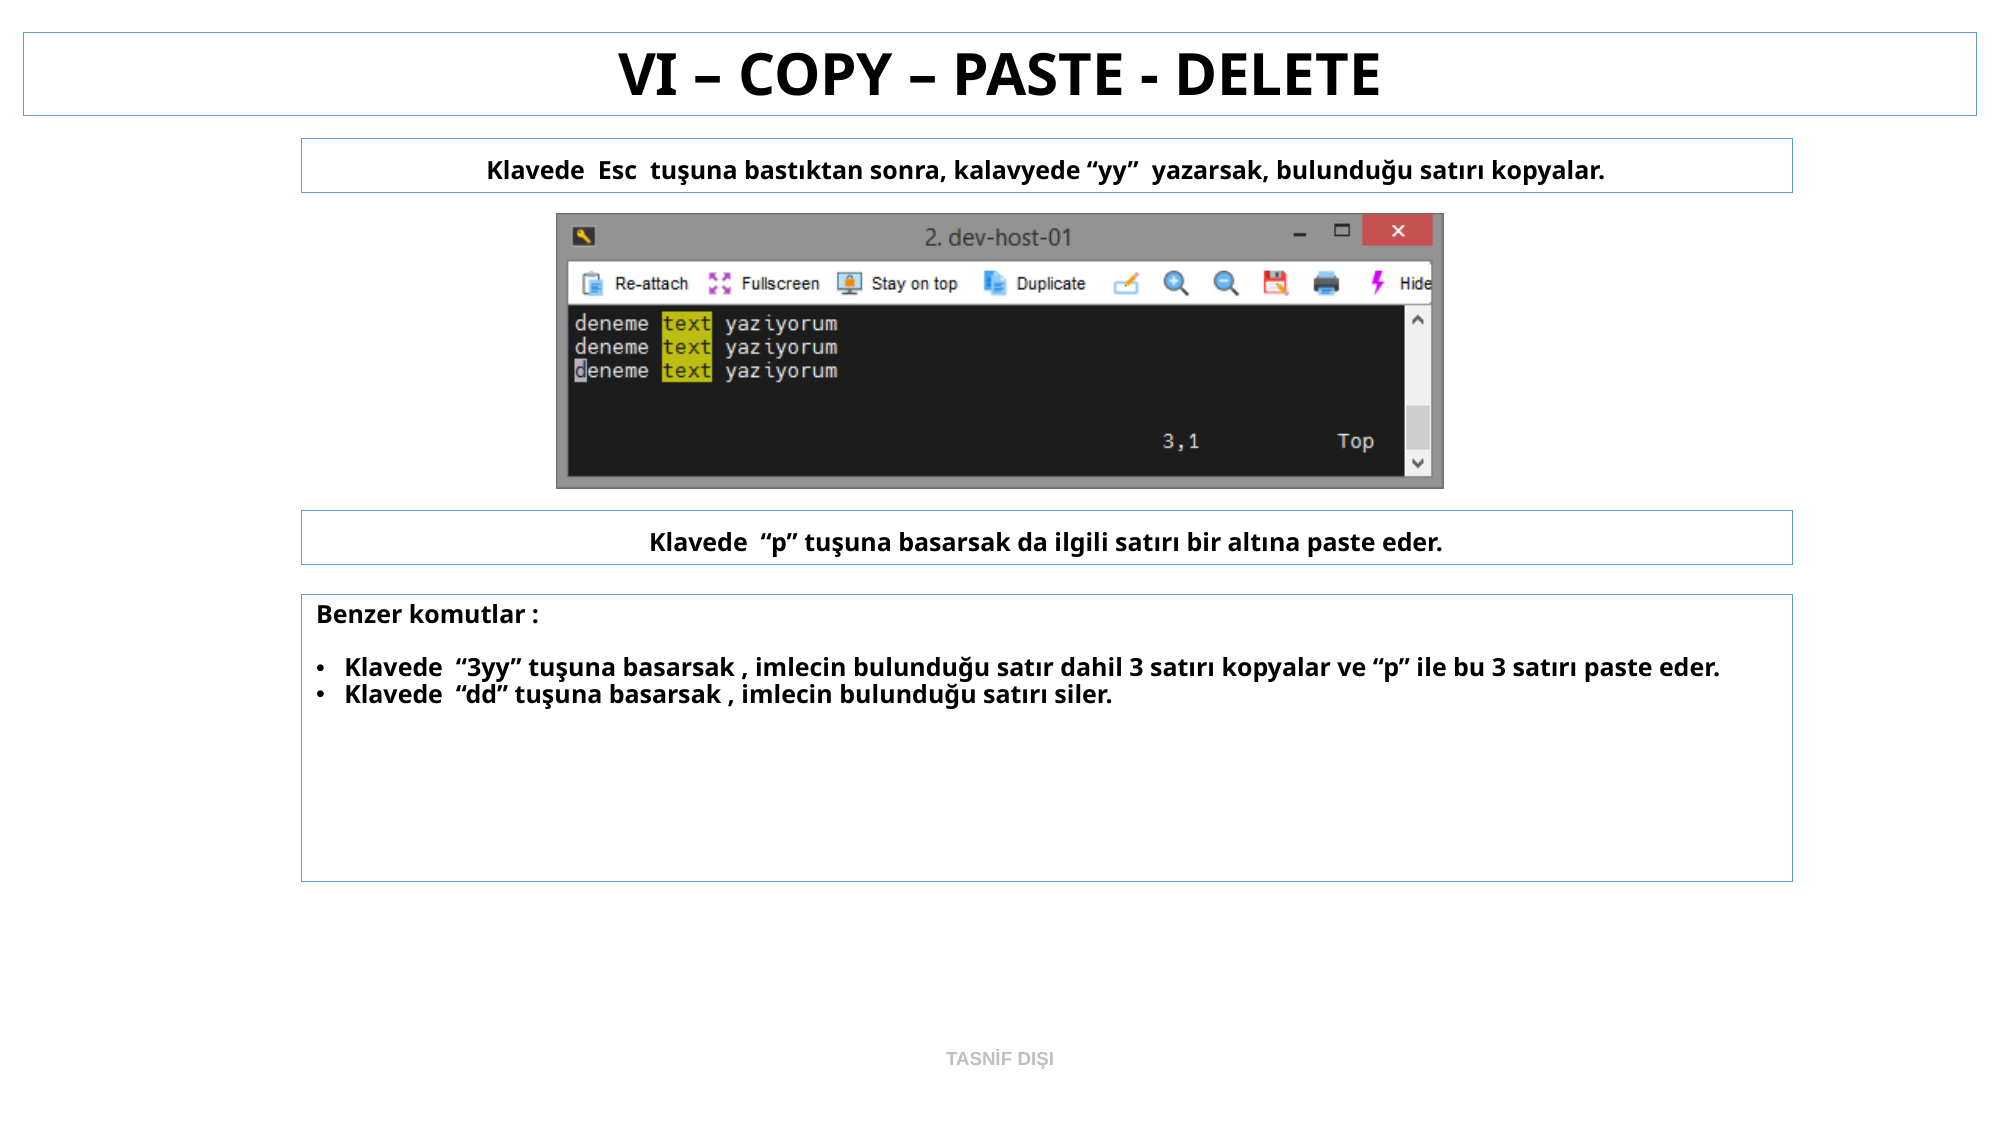

# VI – COPY – PASTE - DELETE
Klavede Esc tuşuna bastıktan sonra, kalavyede “yy” yazarsak, bulunduğu satırı kopyalar.
Klavede “p” tuşuna basarsak da ilgili satırı bir altına paste eder.
Benzer komutlar :
Klavede “3yy” tuşuna basarsak , imlecin bulunduğu satır dahil 3 satırı kopyalar ve “p” ile bu 3 satırı paste eder.
Klavede “dd” tuşuna basarsak , imlecin bulunduğu satırı siler.
TASNİF DIŞI